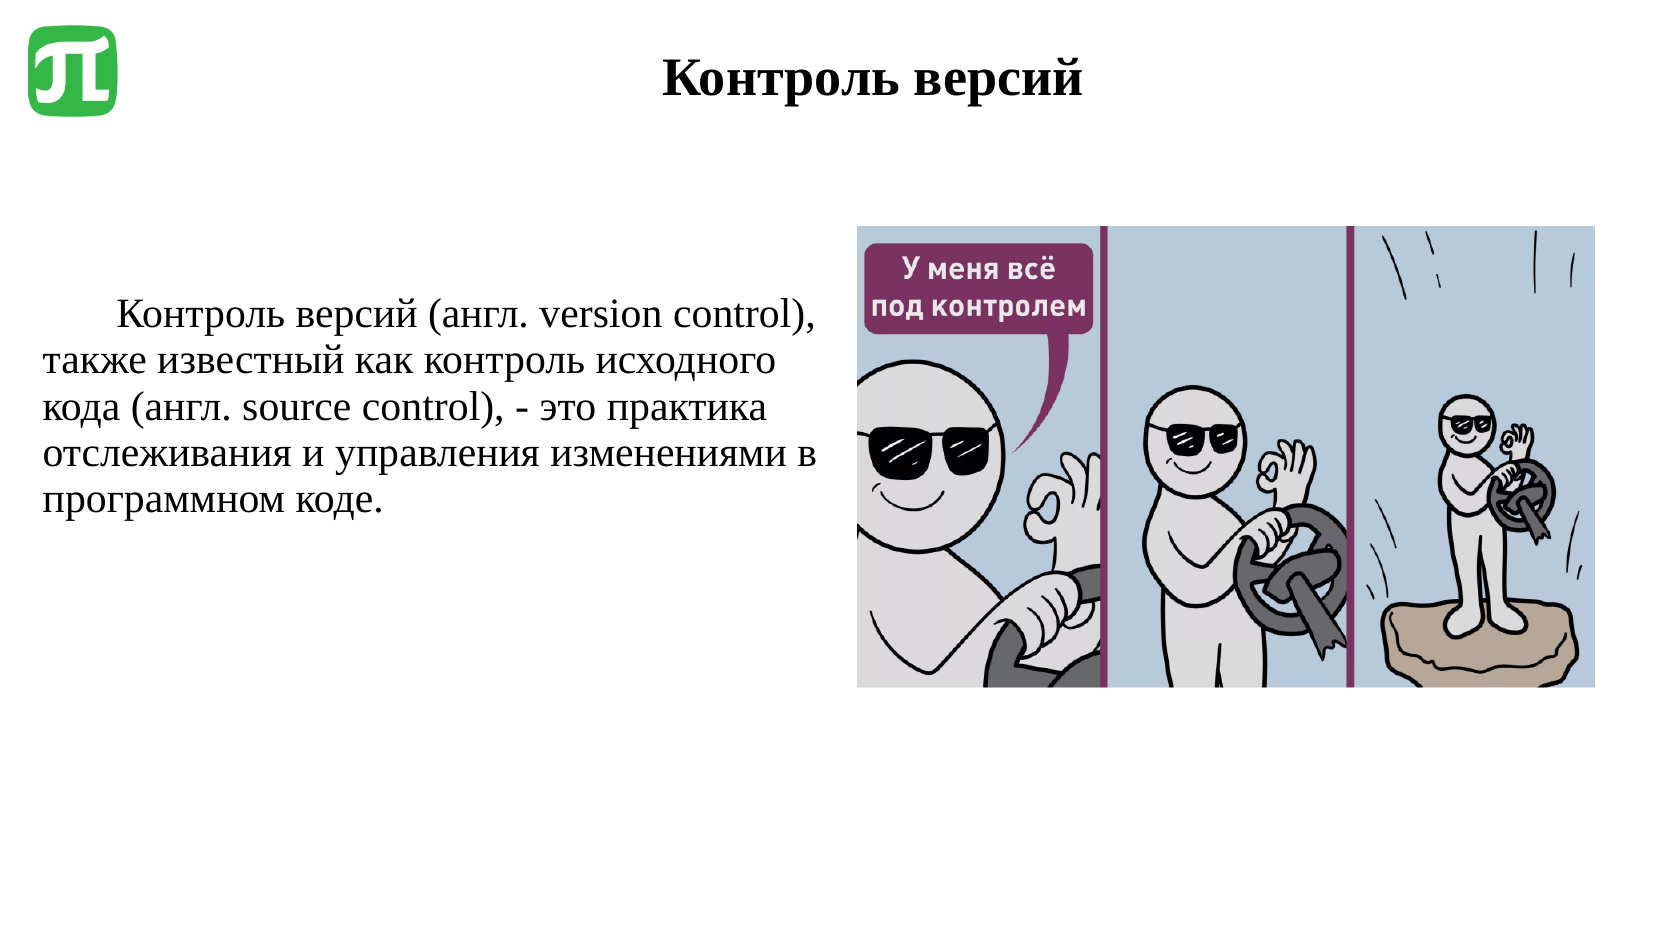

# Контроль версий
	Контроль версий (англ. version control), также известный как контроль исходного кода (англ. source control), - это практика отслеживания и управления изменениями в программном коде.